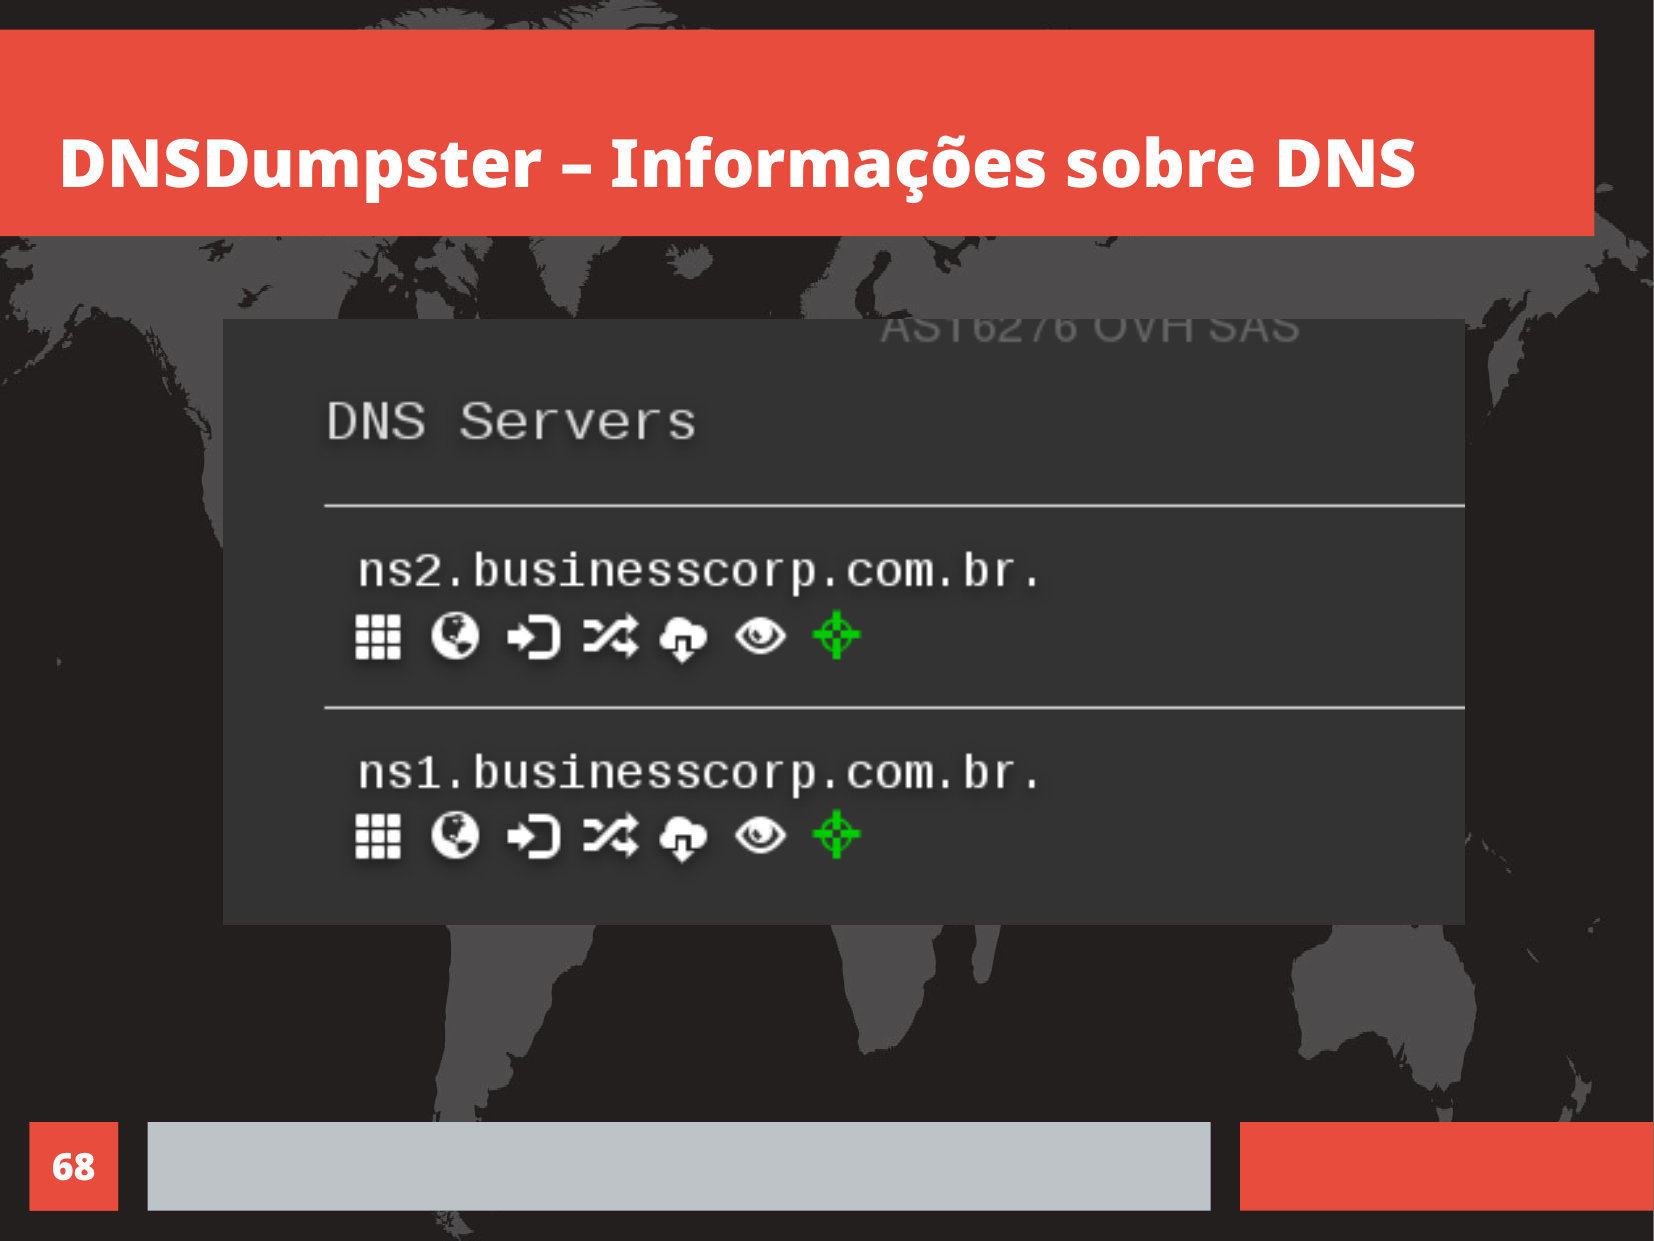

# DNSDumpster – Informações sobre DNS
68